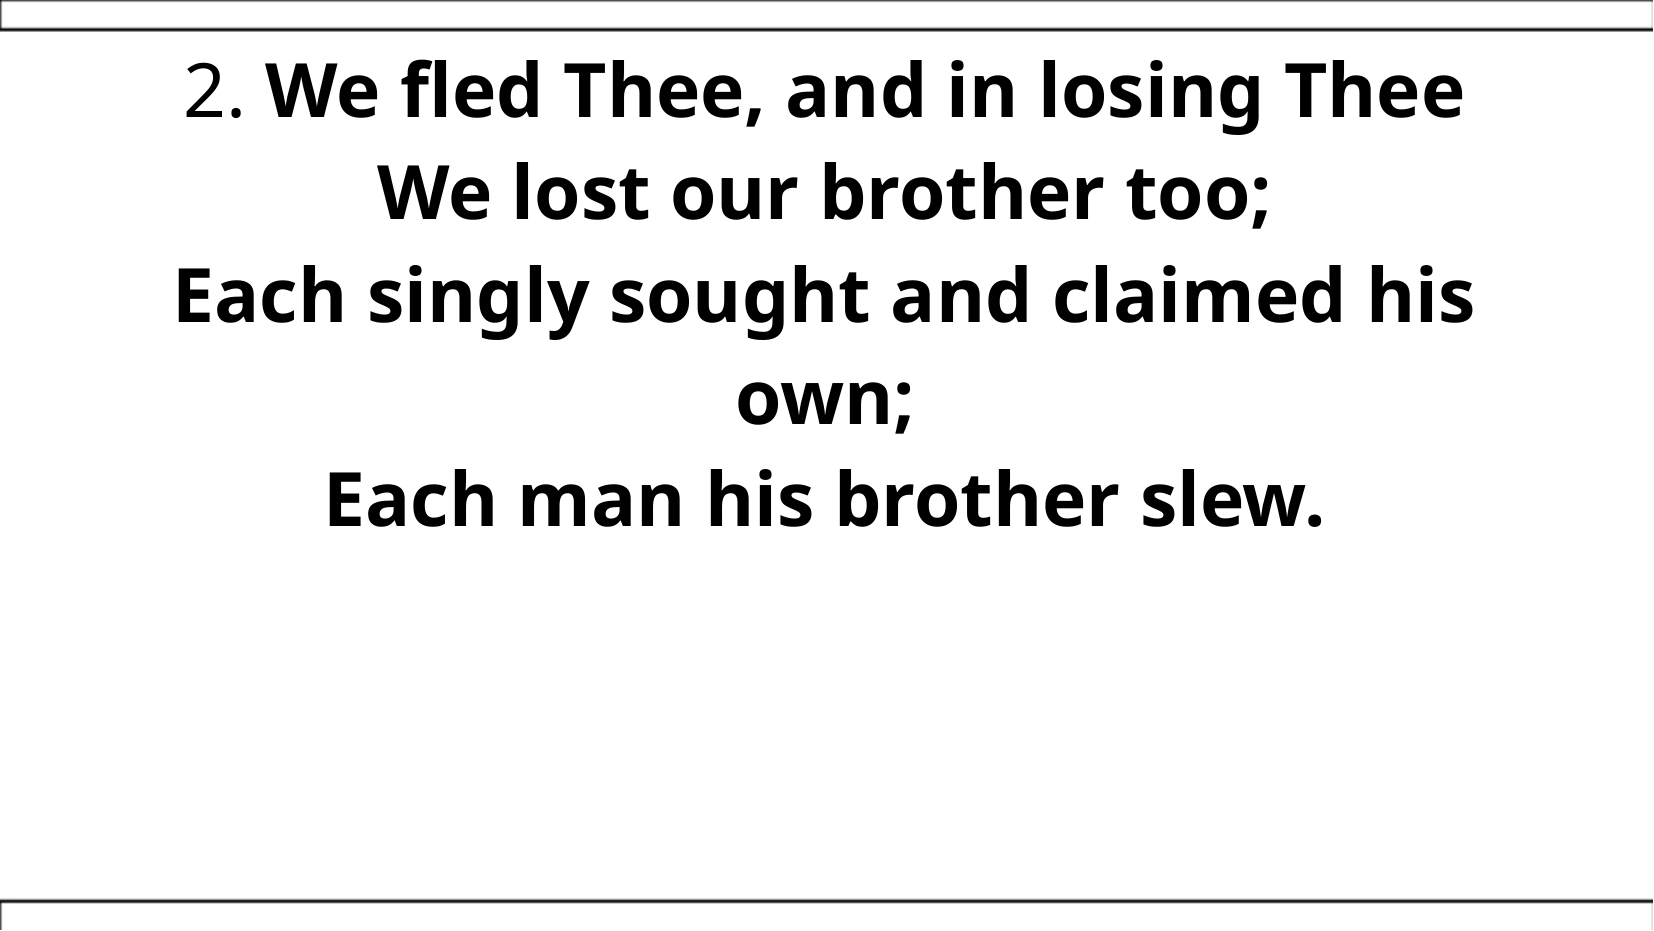

2. We fled Thee, and in losing Thee
We lost our brother too;
Each singly sought and claimed his own;
Each man his brother slew.